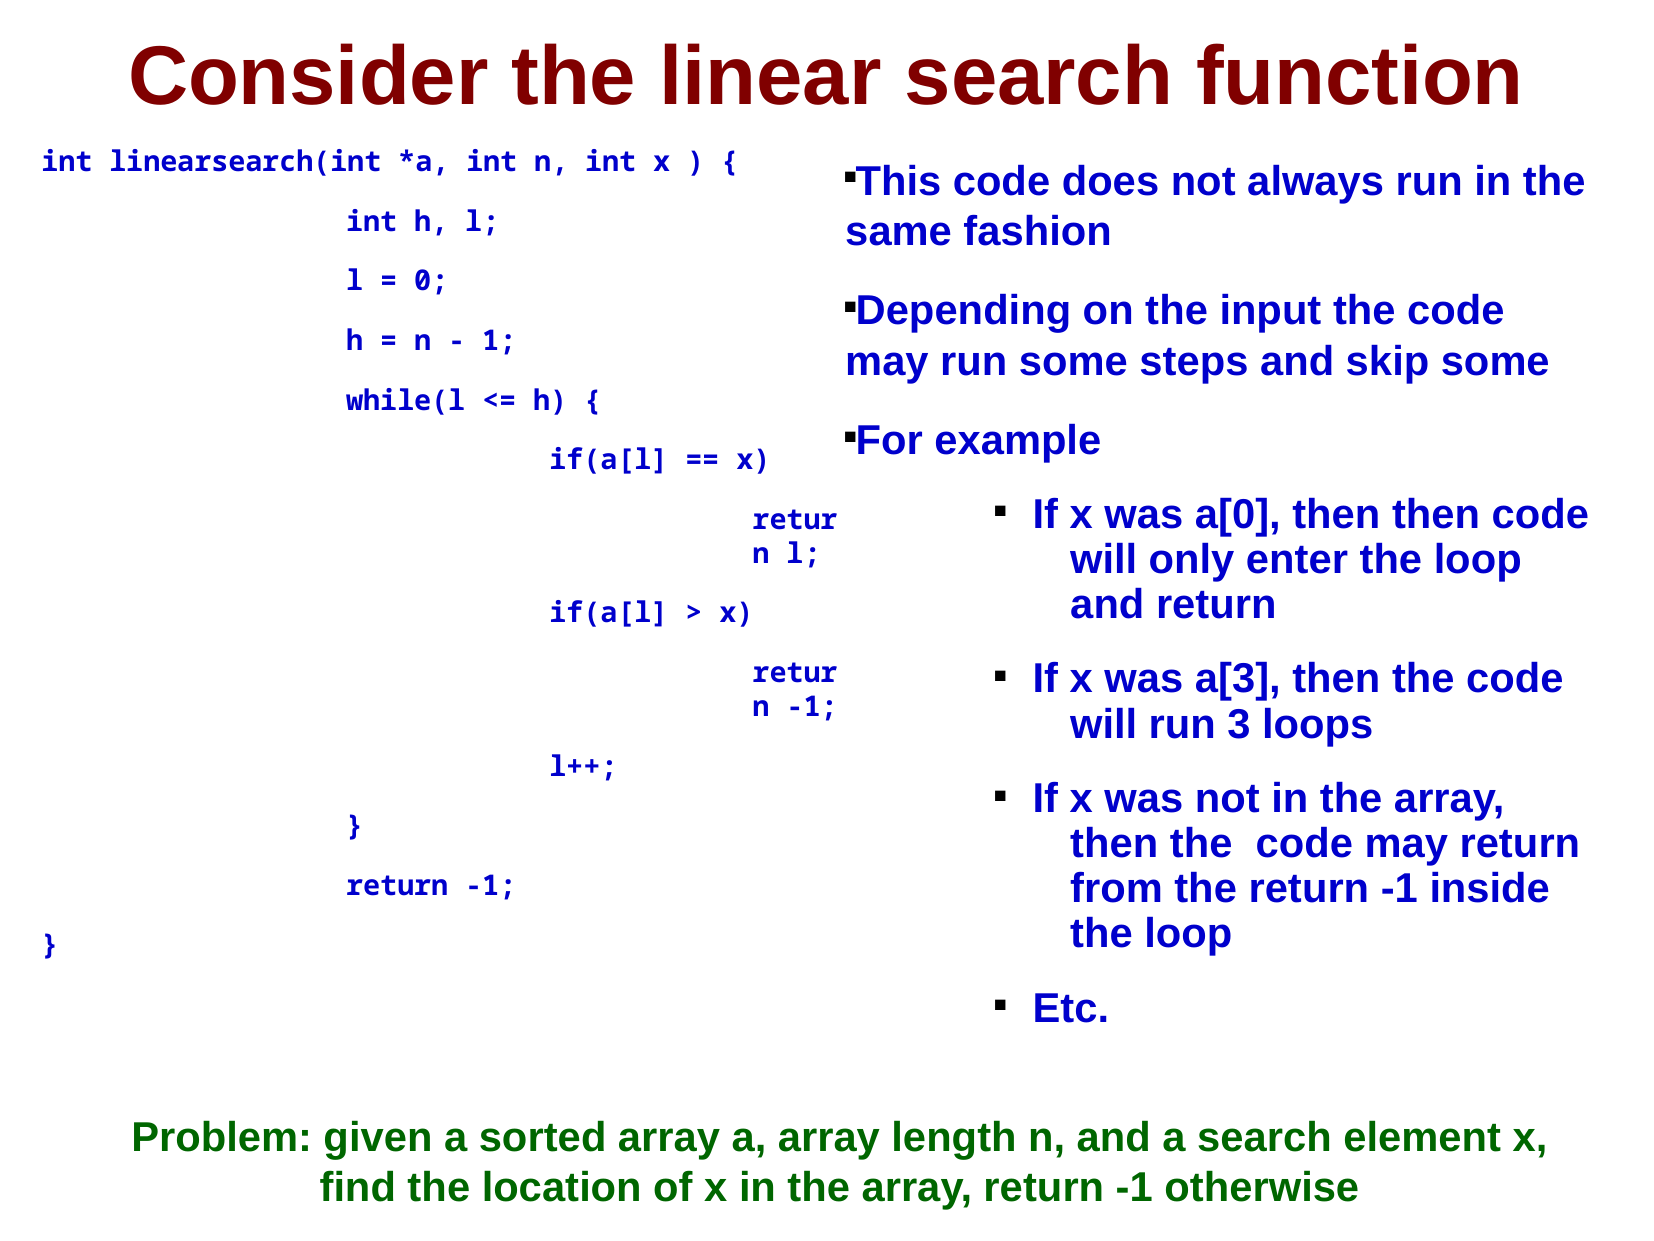

# Consider the linear search function
int linearsearch(int *a, int n, int x ) {
int h, l;
l = 0;
h = n - 1;
while(l <= h) {
if(a[l] == x)
return l;
if(a[l] > x)
return -1;
l++;
}
return -1;
}
This code does not always run in the same fashion
Depending on the input the code may run some steps and skip some
For example
If x was a[0], then then code will only enter the loop and return
If x was a[3], then the code will run 3 loops
If x was not in the array, then the code may return from the return -1 inside the loop
Etc.
Problem: given a sorted array a, array length n, and a search element x, find the location of x in the array, return -1 otherwise